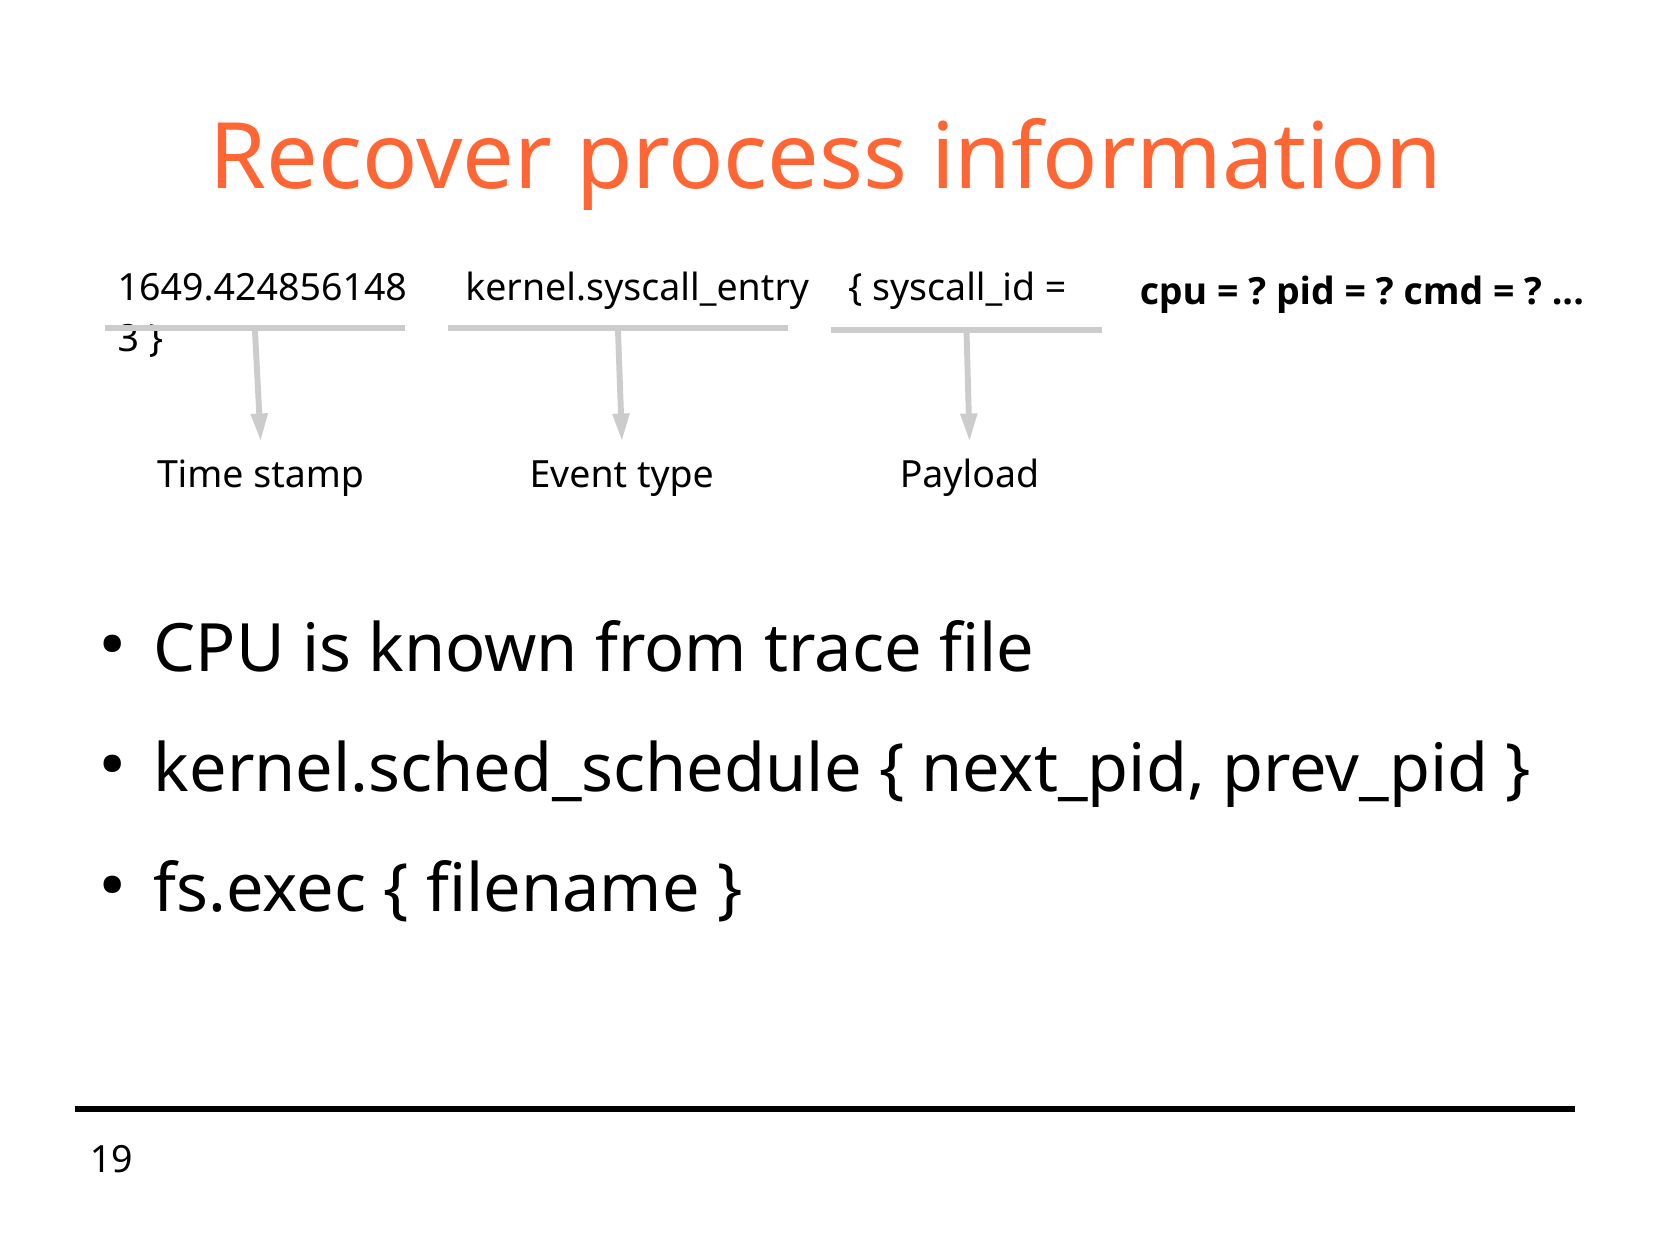

# Recover process information
1649.424856148 kernel.syscall_entry { syscall_id = 3 }
cpu = ? pid = ? cmd = ? ...
Time stamp
Event type
Payload
CPU is known from trace file
kernel.sched_schedule { next_pid, prev_pid }
fs.exec { filename }